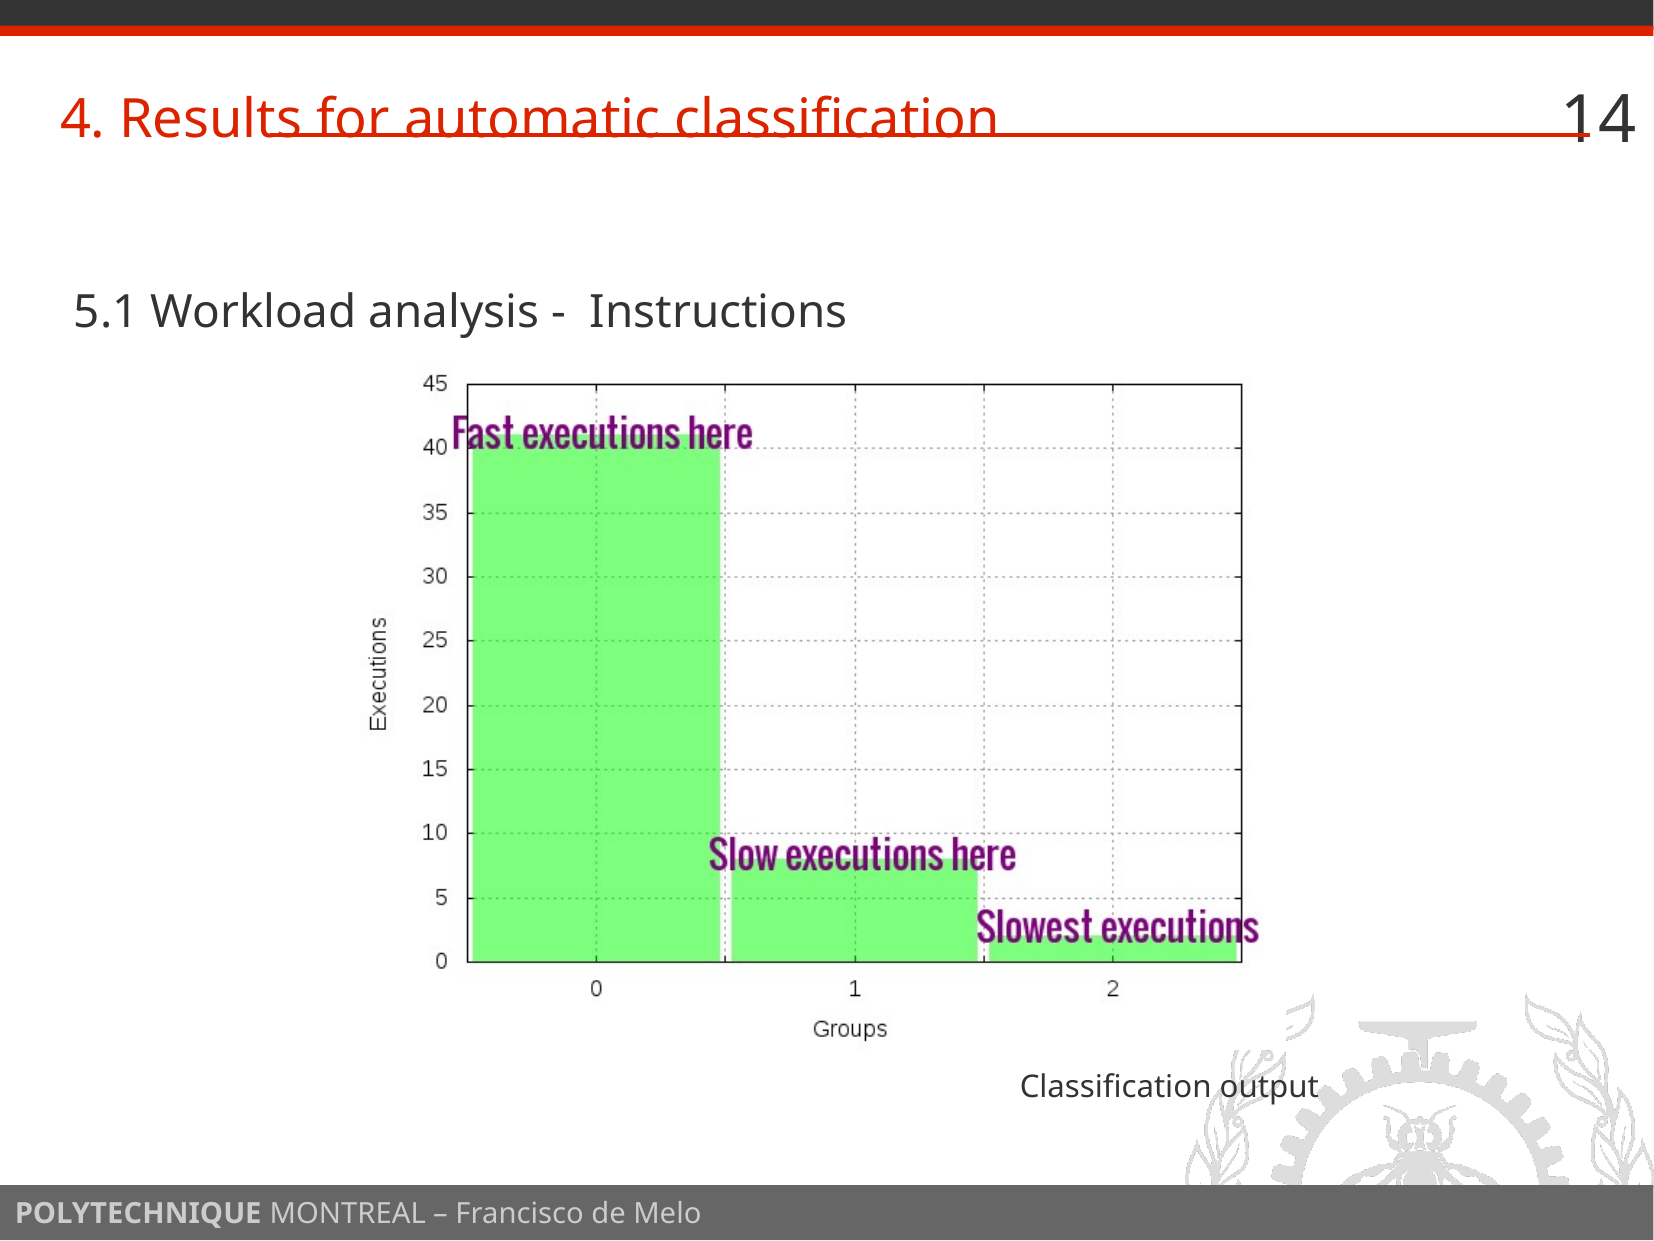

4. Results for automatic classification
14
5.1 Workload analysis - Instructions
Classification output
POLYTECHNIQUE MONTREAL – Francisco de Melo